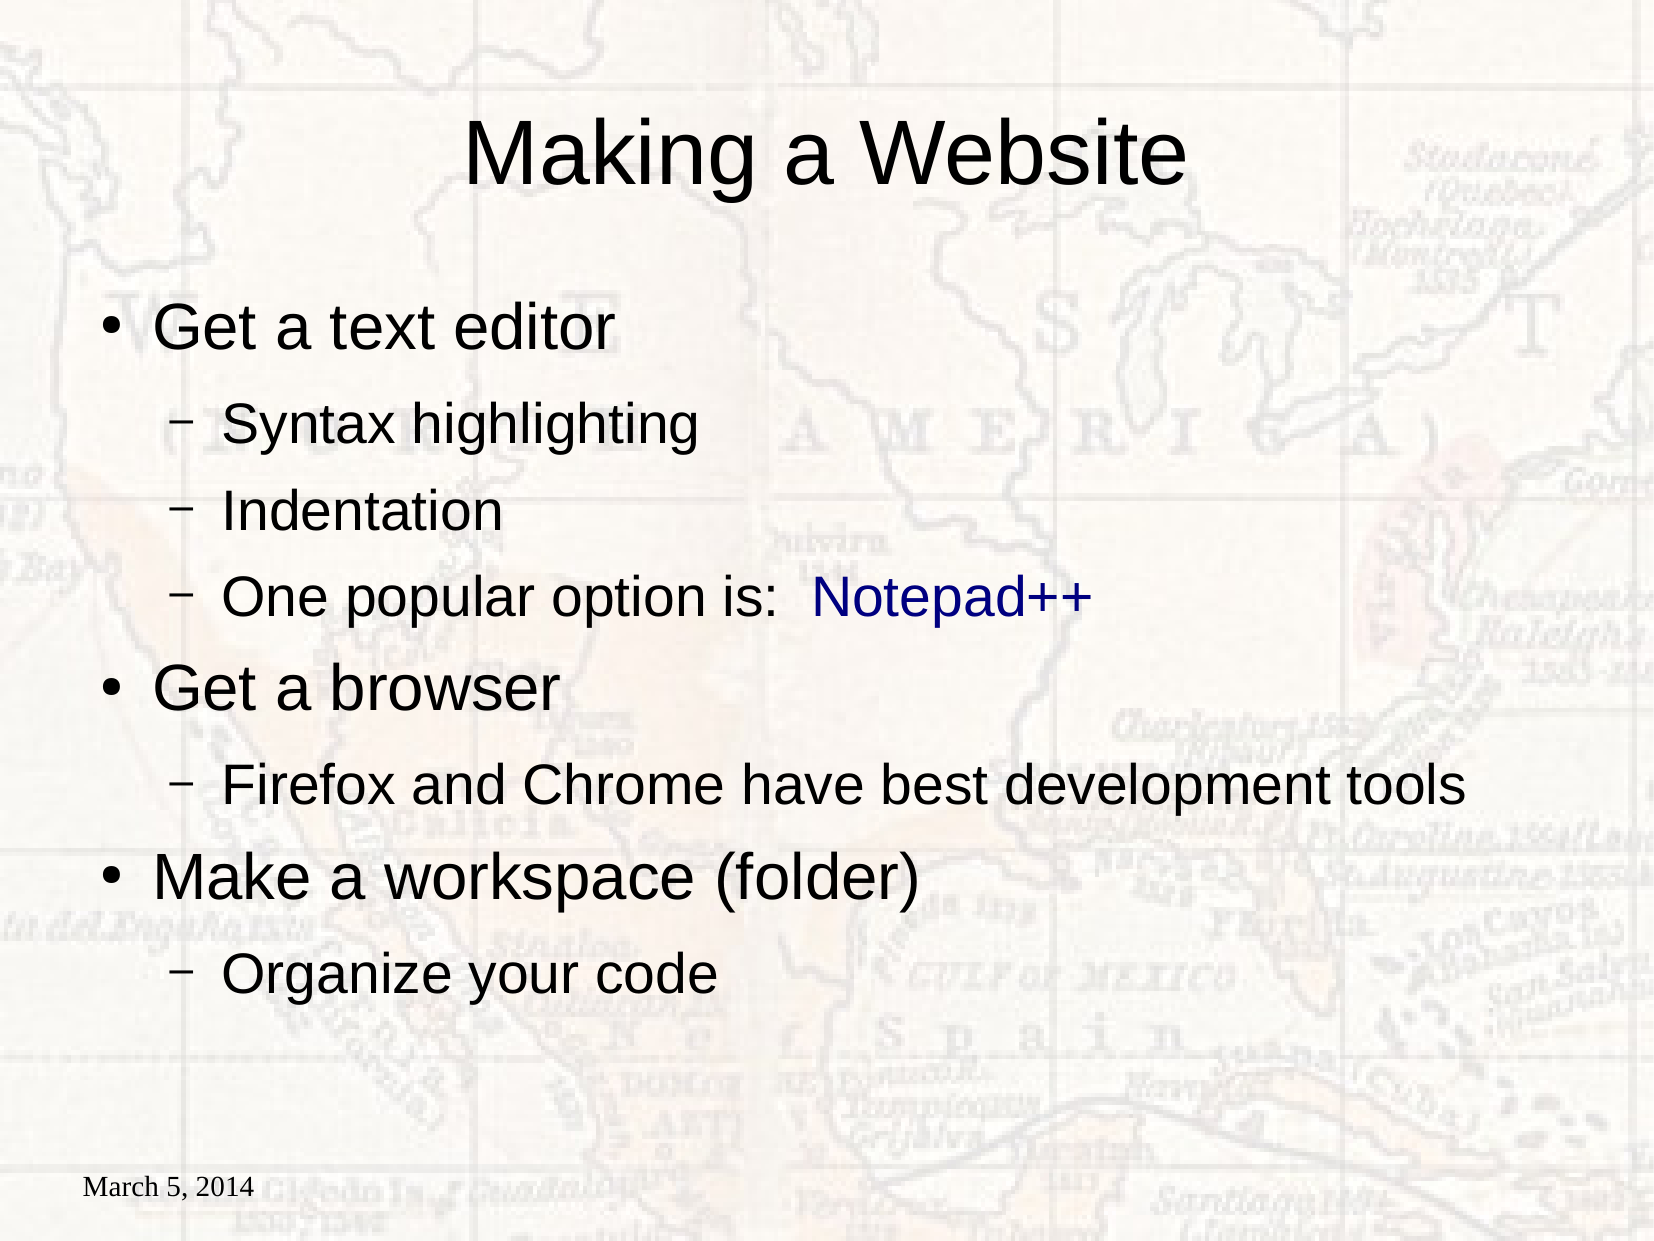

# Making a Website
Get a text editor
Syntax highlighting
Indentation
One popular option is: Notepad++
Get a browser
Firefox and Chrome have best development tools
Make a workspace (folder)
Organize your code